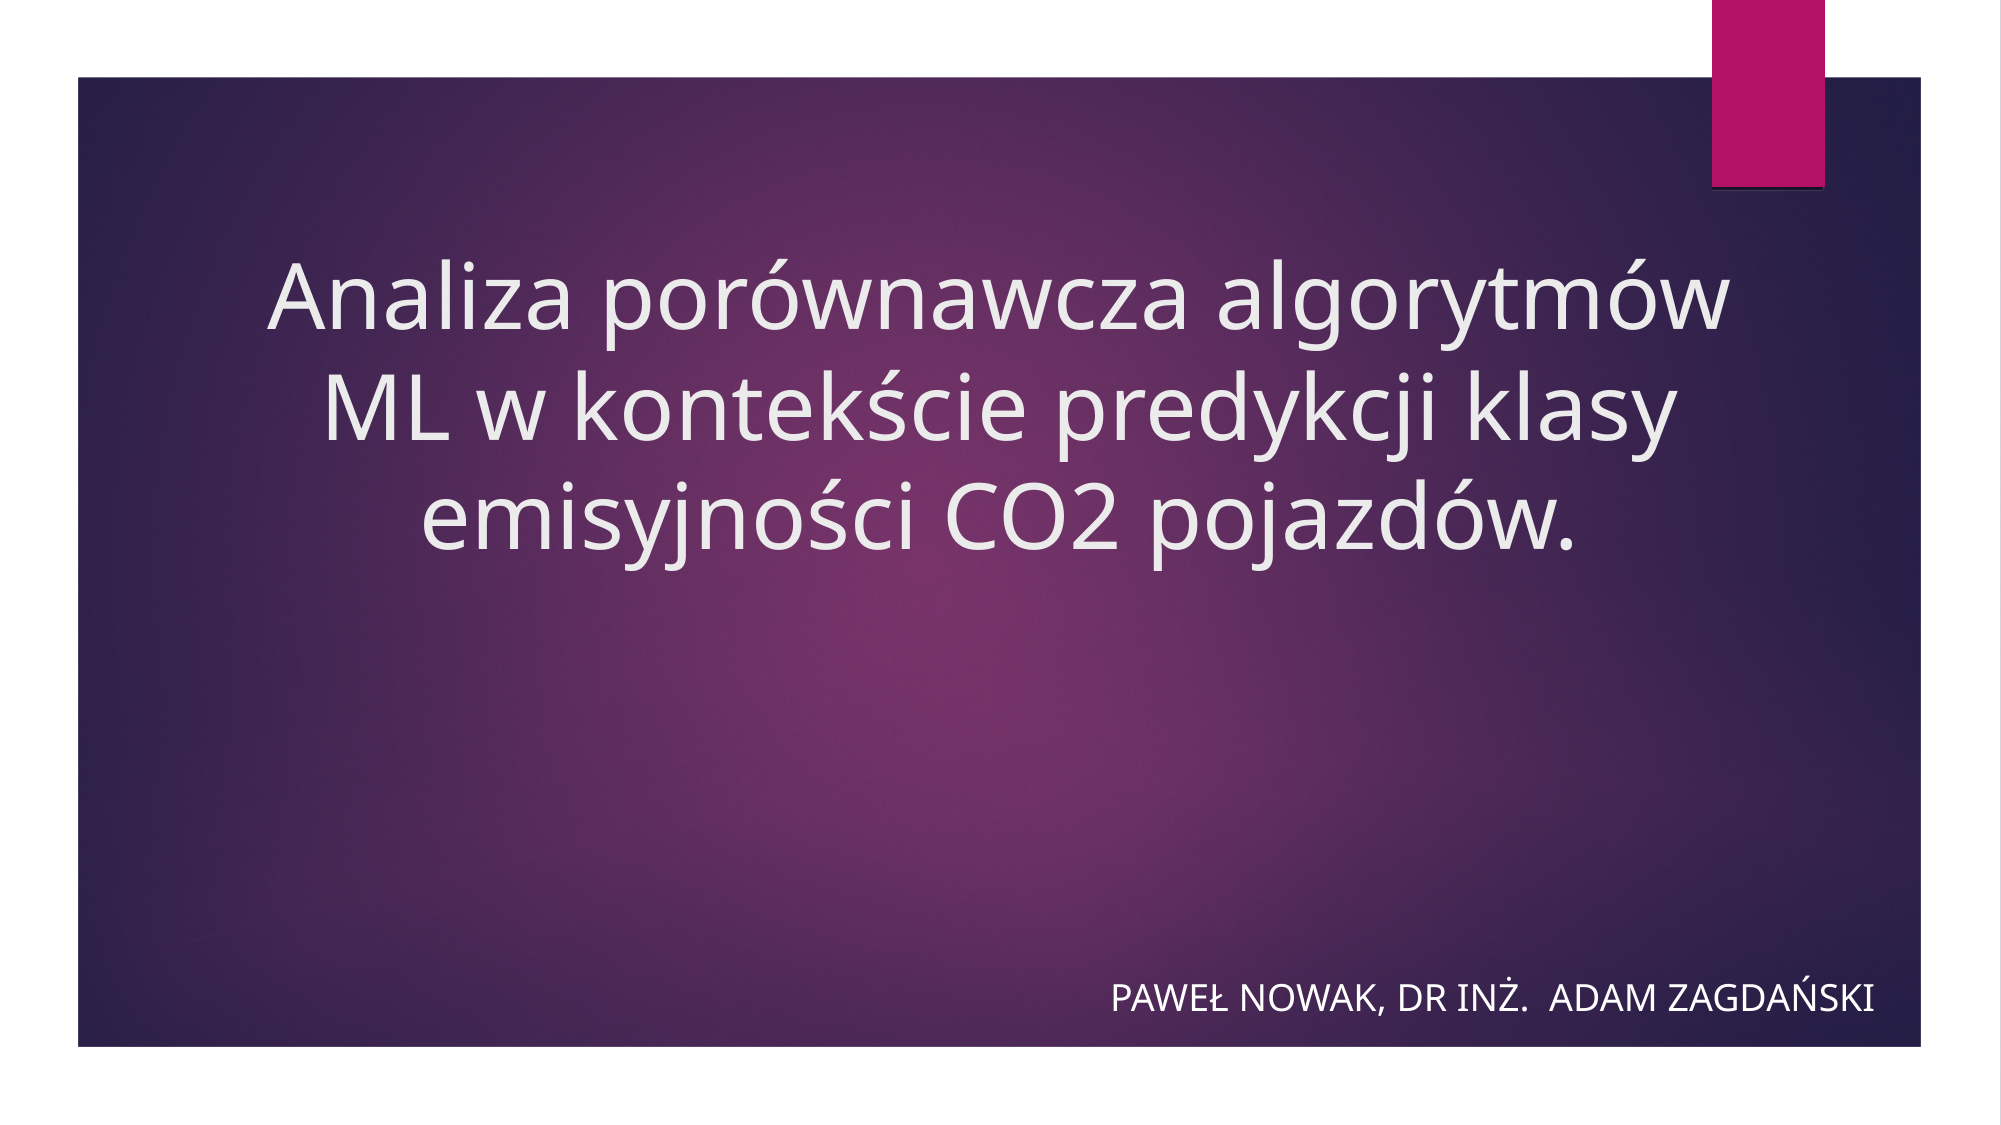

# Analiza porównawcza algorytmów ML w kontekście predykcji klasy emisyjności CO2 pojazdów.
Paweł Nowak, dr inż. Adam Zagdański